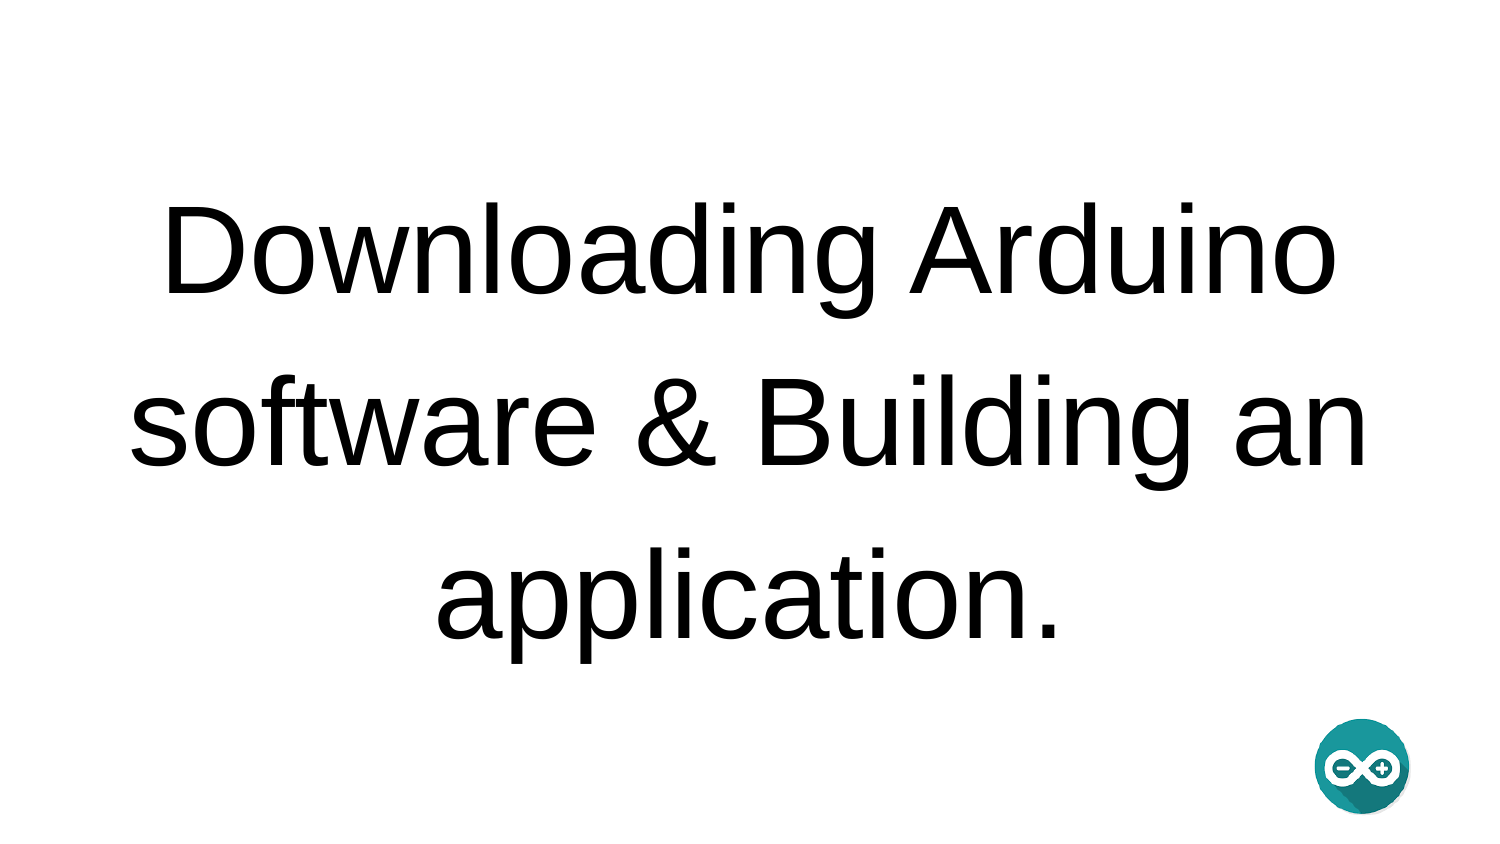

# Downloading Arduino software & Building an application.